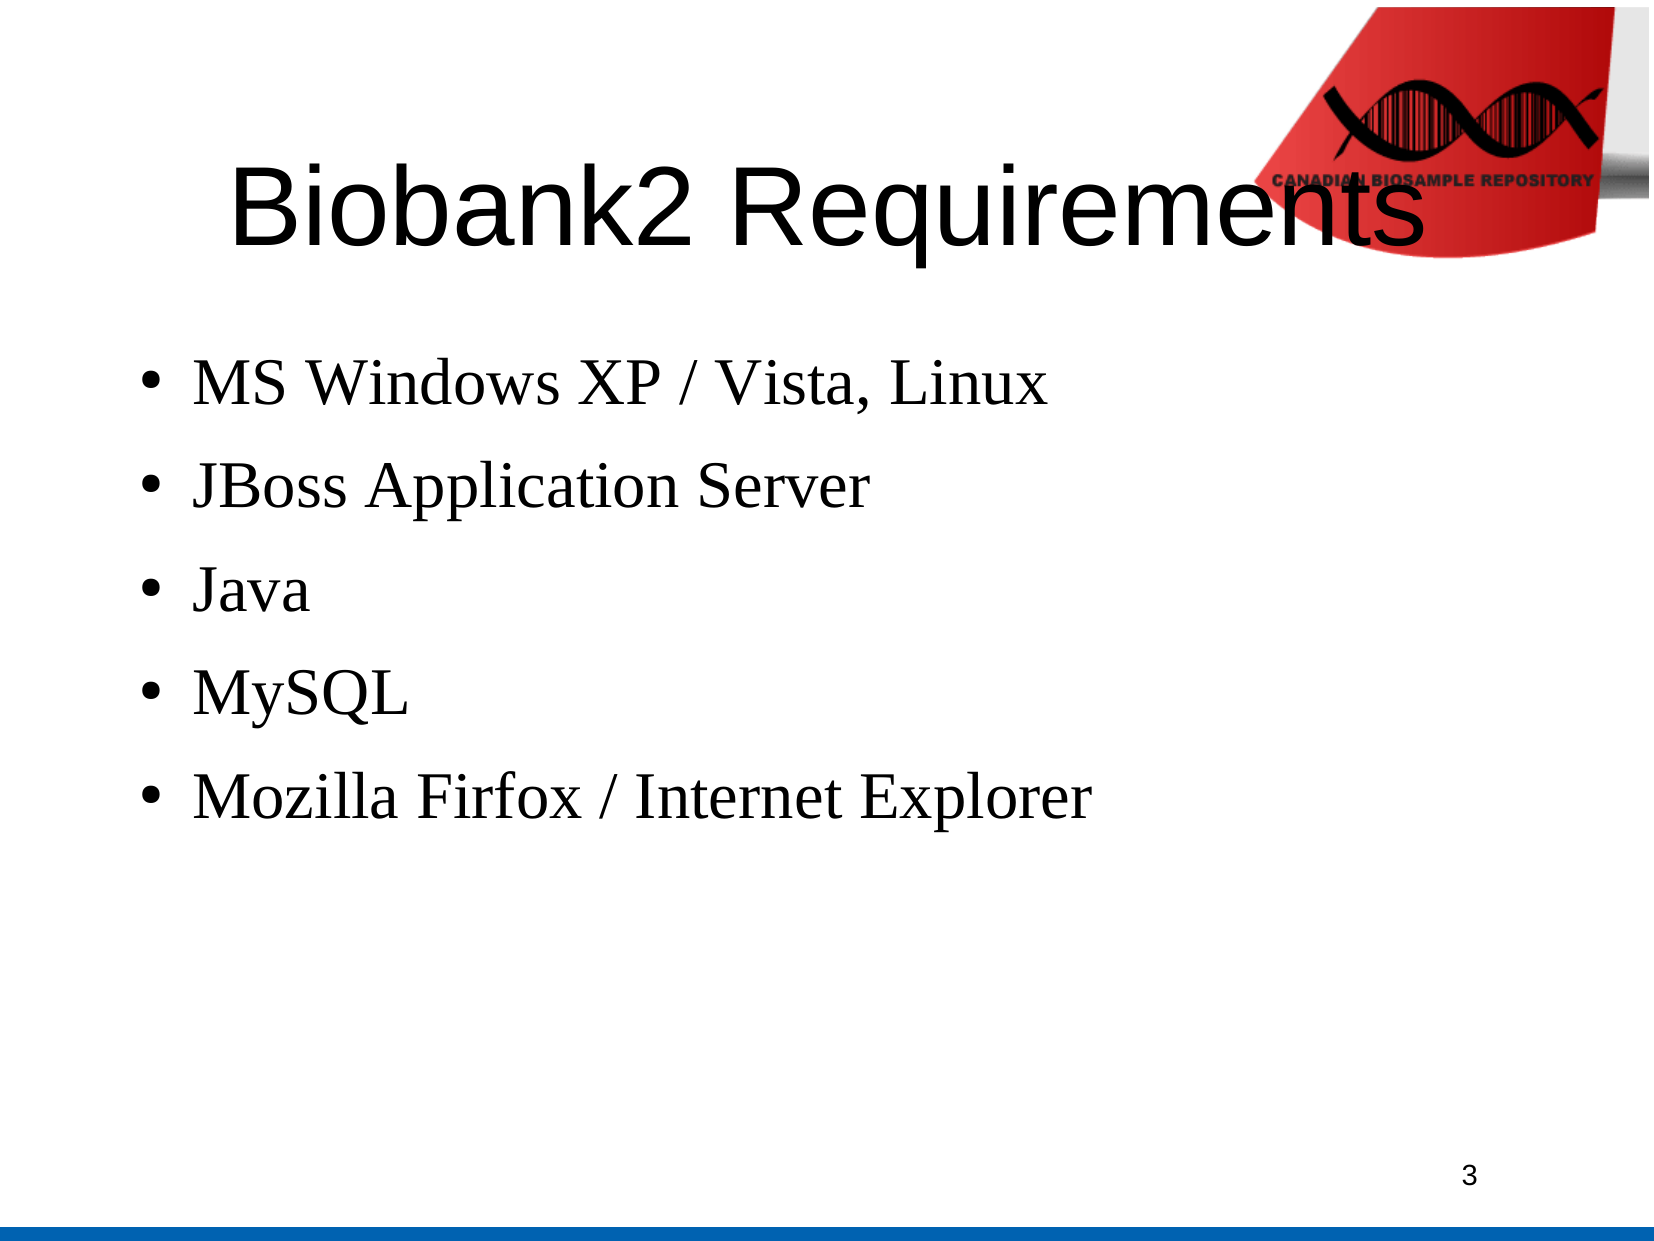

# Biobank2 Requirements
MS Windows XP / Vista, Linux
JBoss Application Server
Java
MySQL
Mozilla Firfox / Internet Explorer